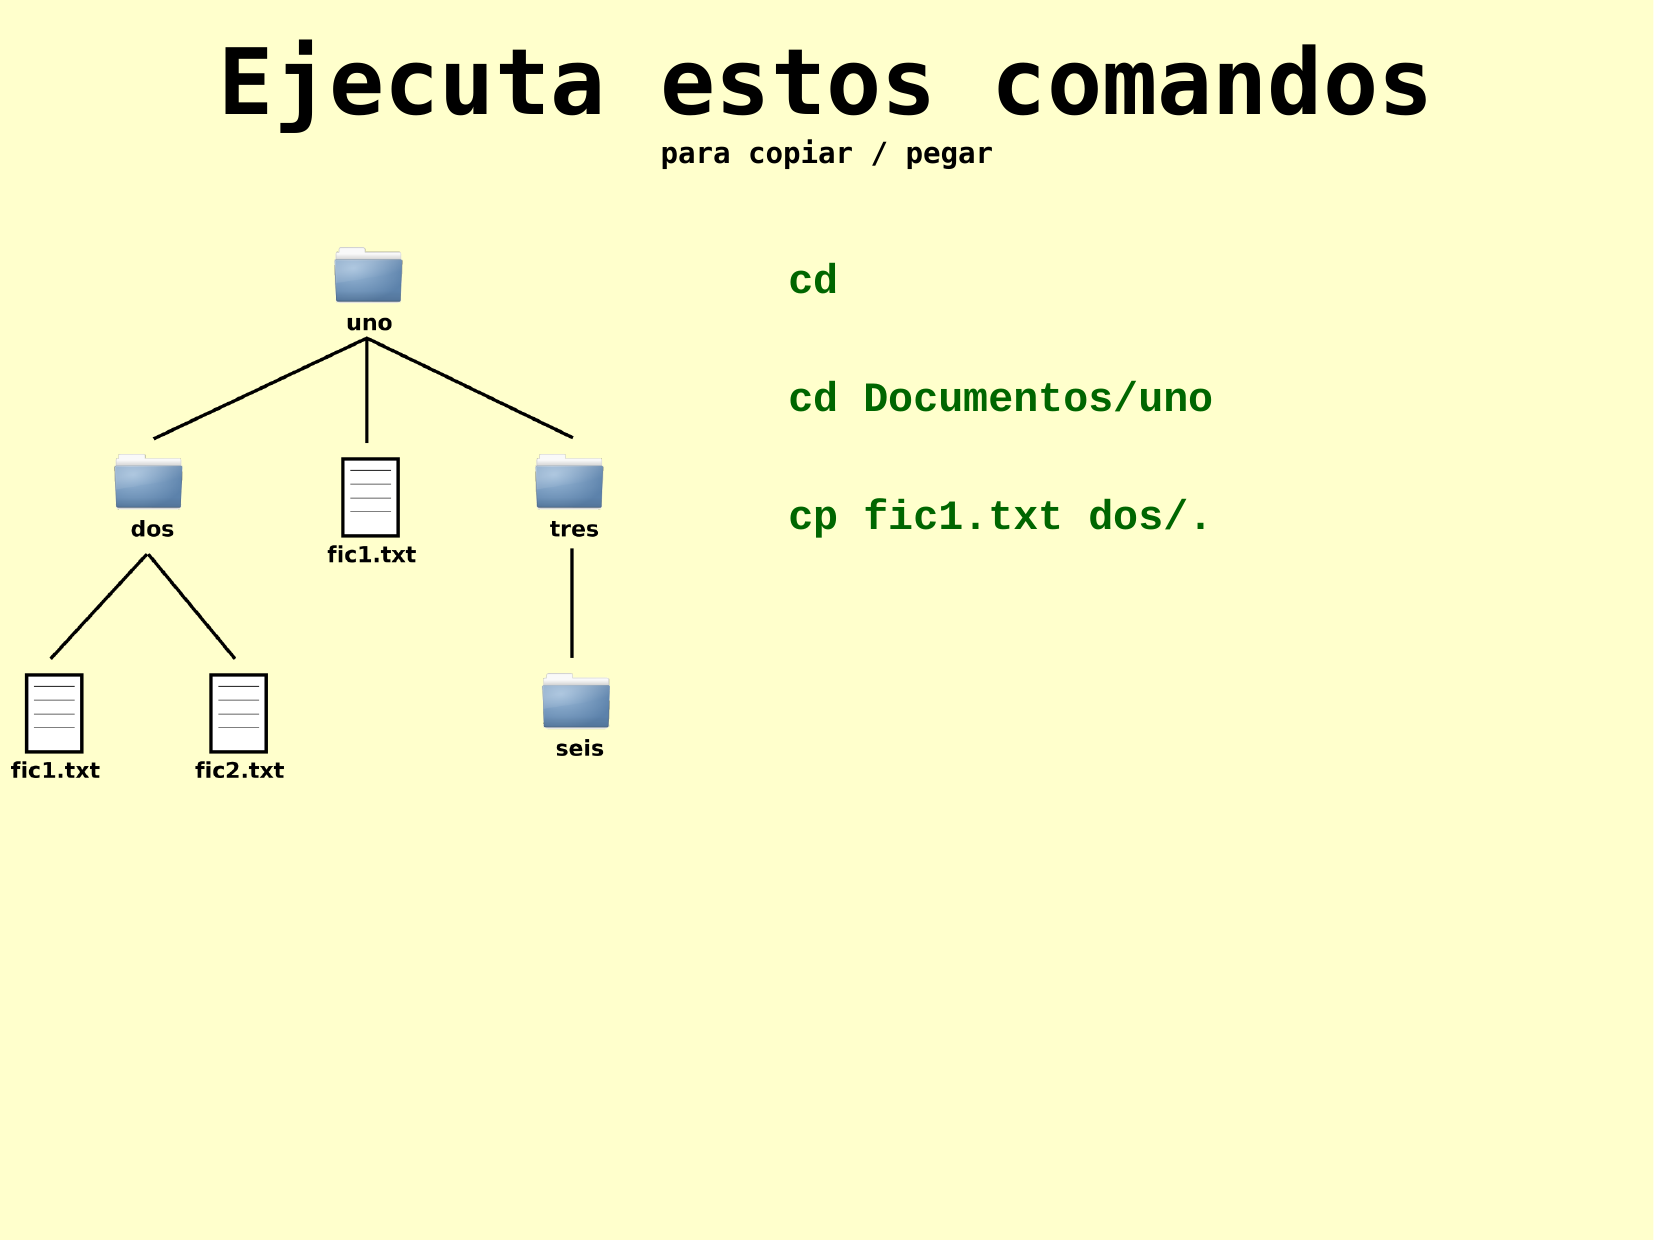

# Ejecuta estos comandos para copiar / pegar
cd
cd Documentos/uno
cp fic1.txt dos/.